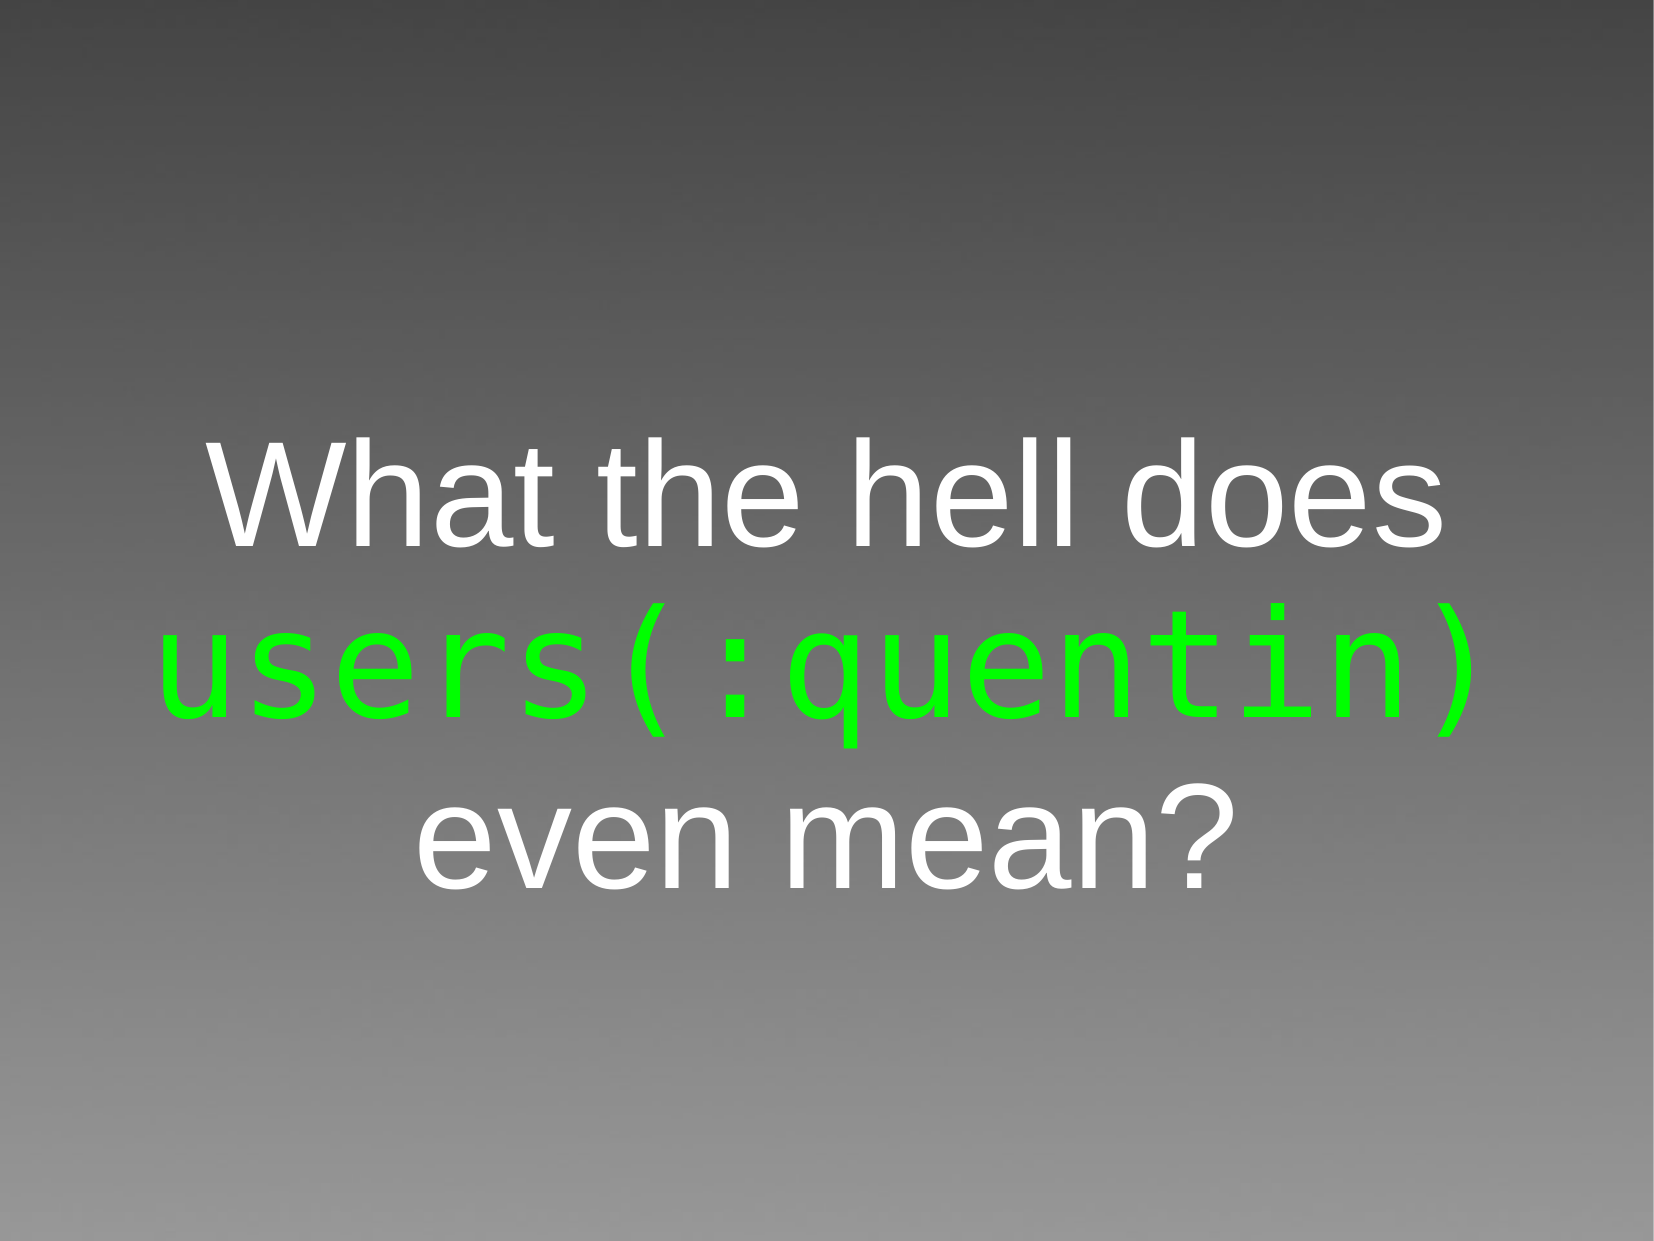

What the hell does users(:quentin) even mean?